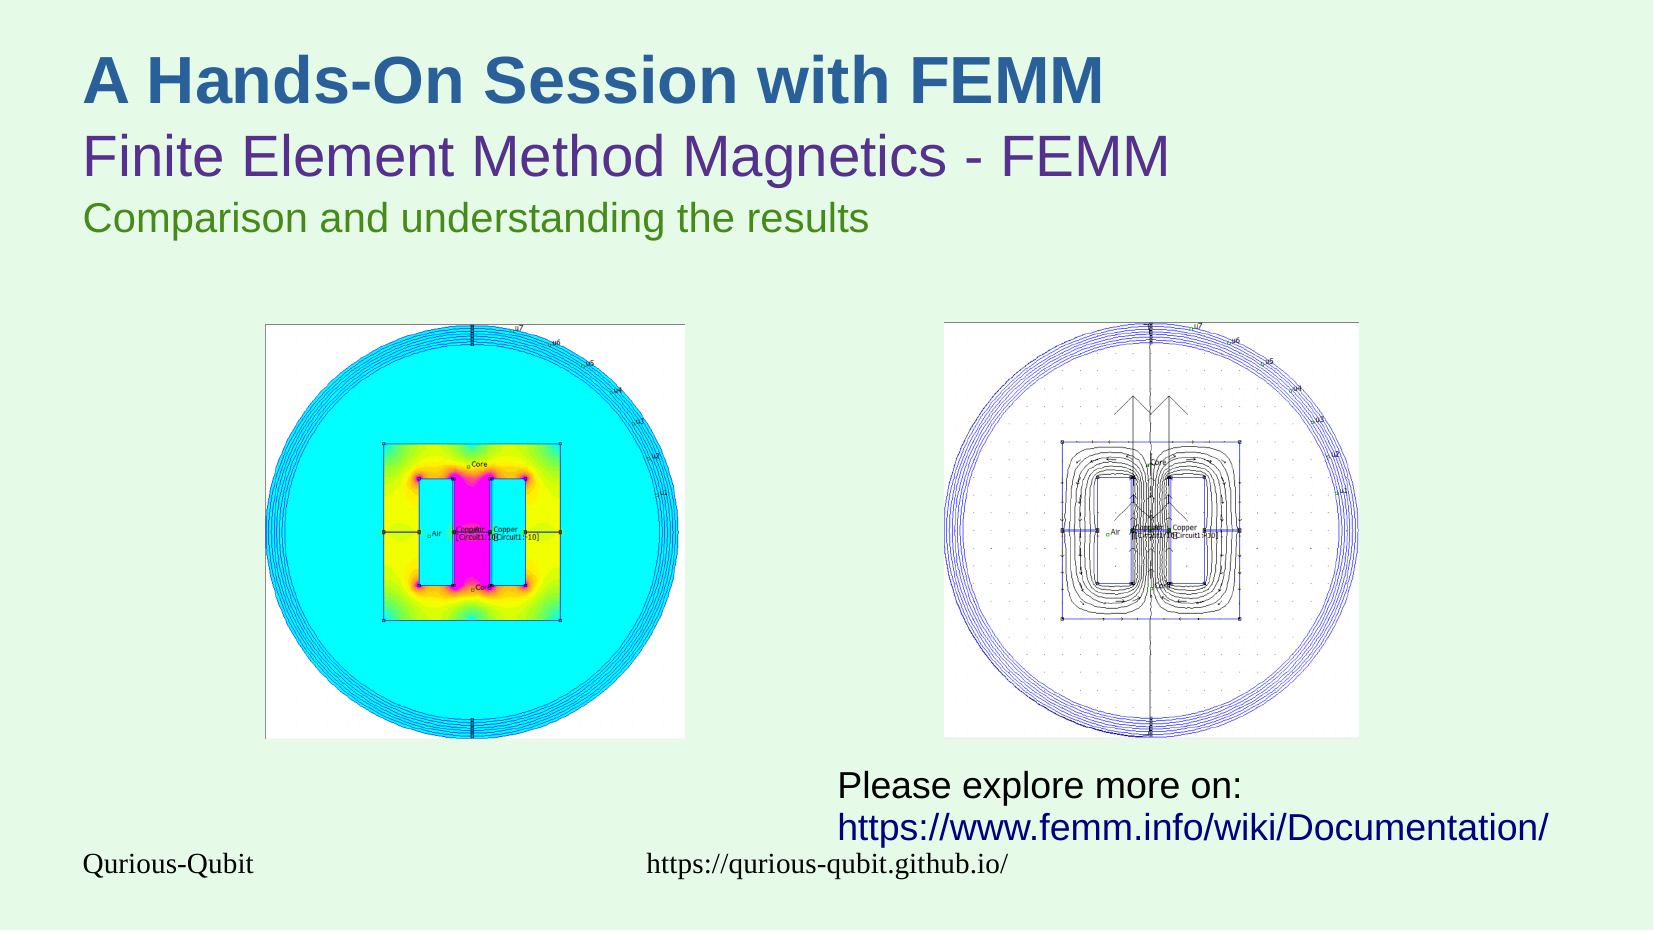

# A Hands-On Session with FEMM
Finite Element Method Magnetics - FEMM
Comparison and understanding the results
Please explore more on:
https://www.femm.info/wiki/Documentation/
Qurious-Qubit
https://qurious-qubit.github.io/